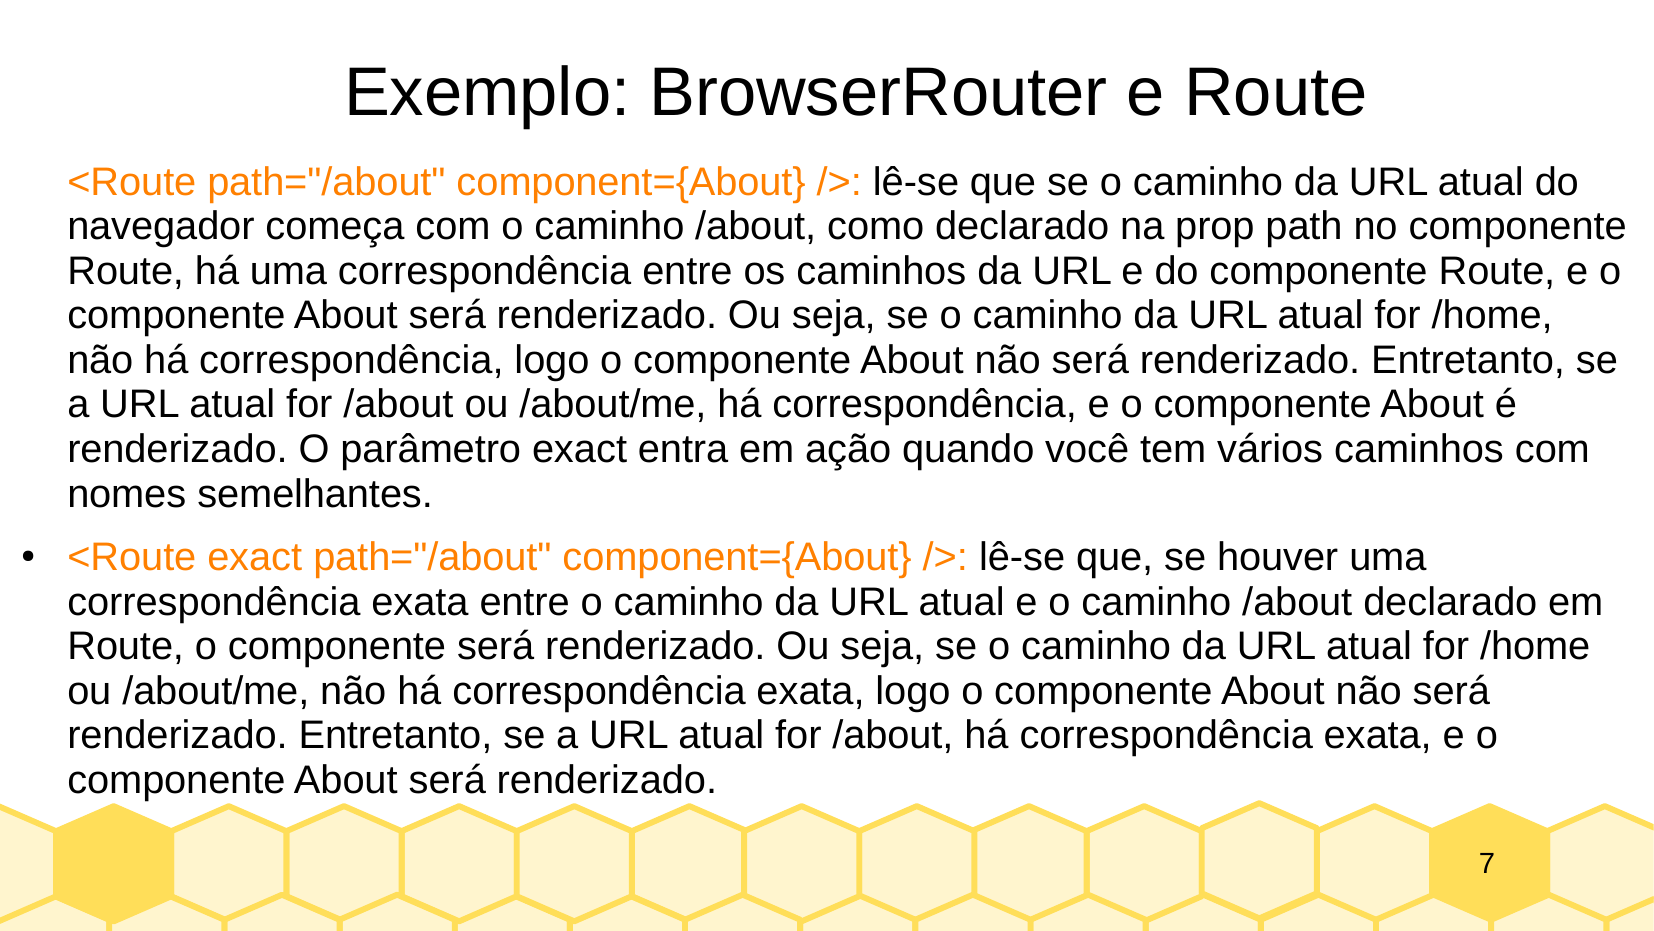

# Exemplo: BrowserRouter e Route
<Route path="/about" component={About} />: lê-se que se o caminho da URL atual do navegador começa com o caminho /about, como declarado na prop path no componente Route, há uma correspondência entre os caminhos da URL e do componente Route, e o componente About será renderizado. Ou seja, se o caminho da URL atual for /home, não há correspondência, logo o componente About não será renderizado. Entretanto, se a URL atual for /about ou /about/me, há correspondência, e o componente About é renderizado. O parâmetro exact entra em ação quando você tem vários caminhos com nomes semelhantes.
<Route exact path="/about" component={About} />: lê-se que, se houver uma correspondência exata entre o caminho da URL atual e o caminho /about declarado em Route, o componente será renderizado. Ou seja, se o caminho da URL atual for /home ou /about/me, não há correspondência exata, logo o componente About não será renderizado. Entretanto, se a URL atual for /about, há correspondência exata, e o componente About será renderizado.